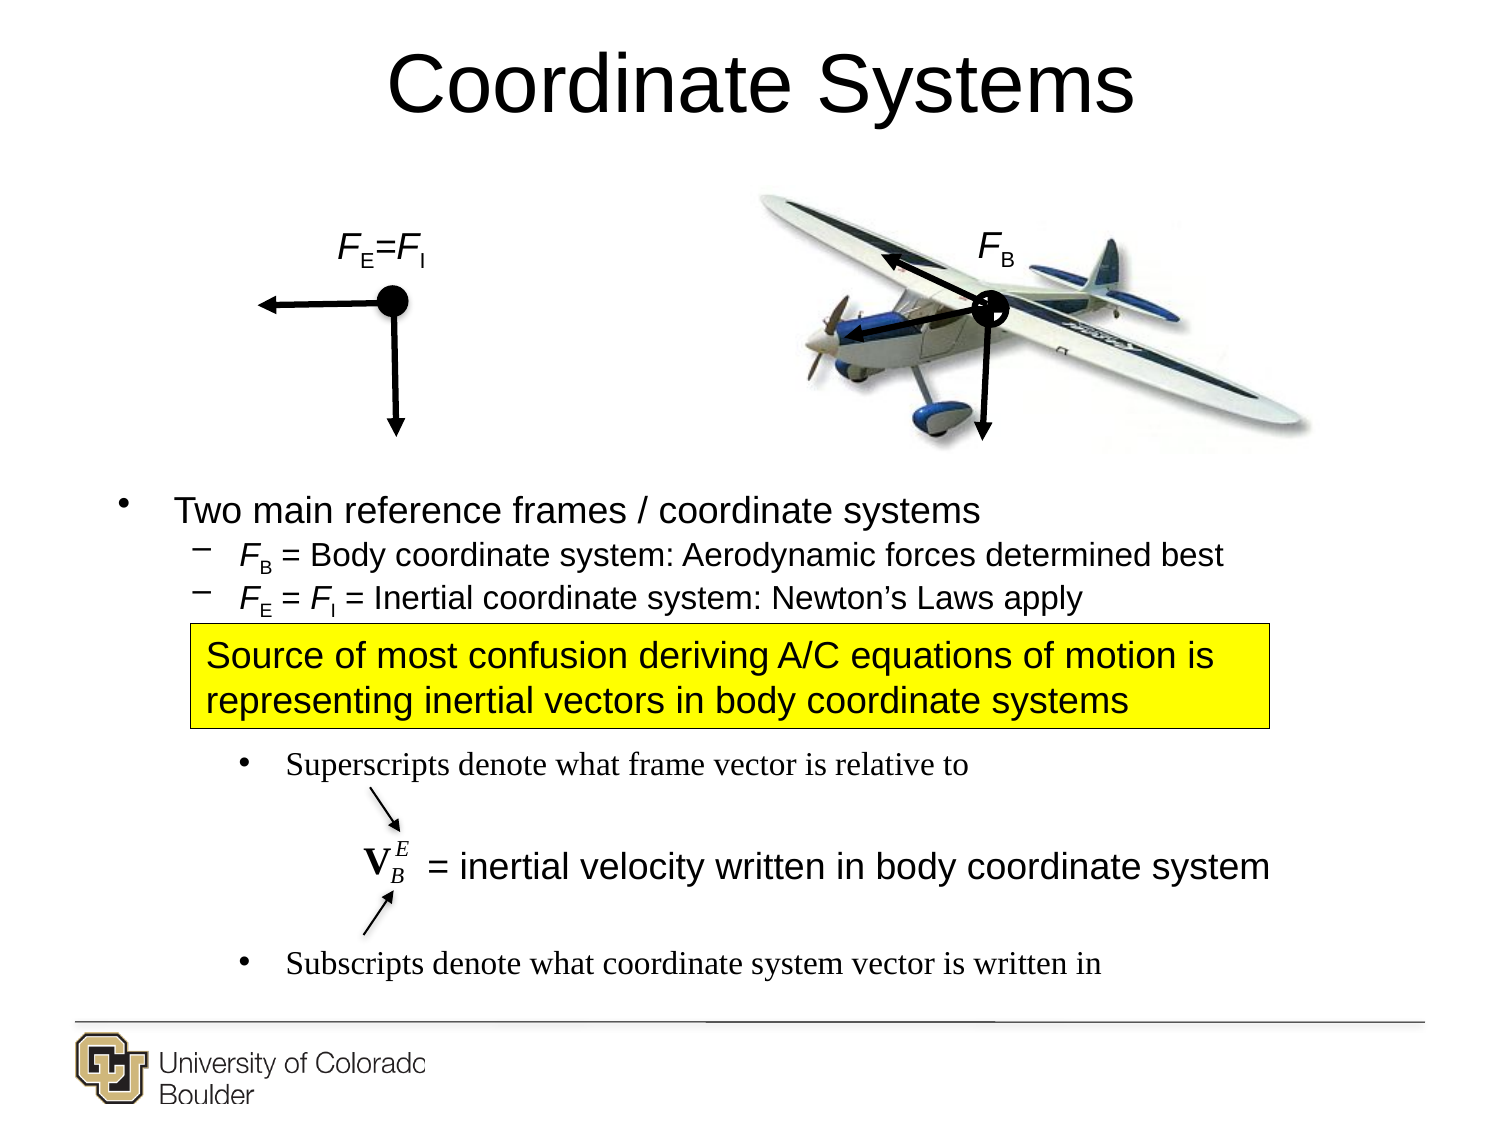

# Coordinate Systems
FB
FE=FI
Two main reference frames / coordinate systems
FB = Body coordinate system: Aerodynamic forces determined best
FE = FI = Inertial coordinate system: Newton’s Laws apply
Source of most confusion deriving A/C equations of motion is representing inertial vectors in body coordinate systems
Superscripts denote what frame vector is relative to
Subscripts denote what coordinate system vector is written in
= inertial velocity written in body coordinate system